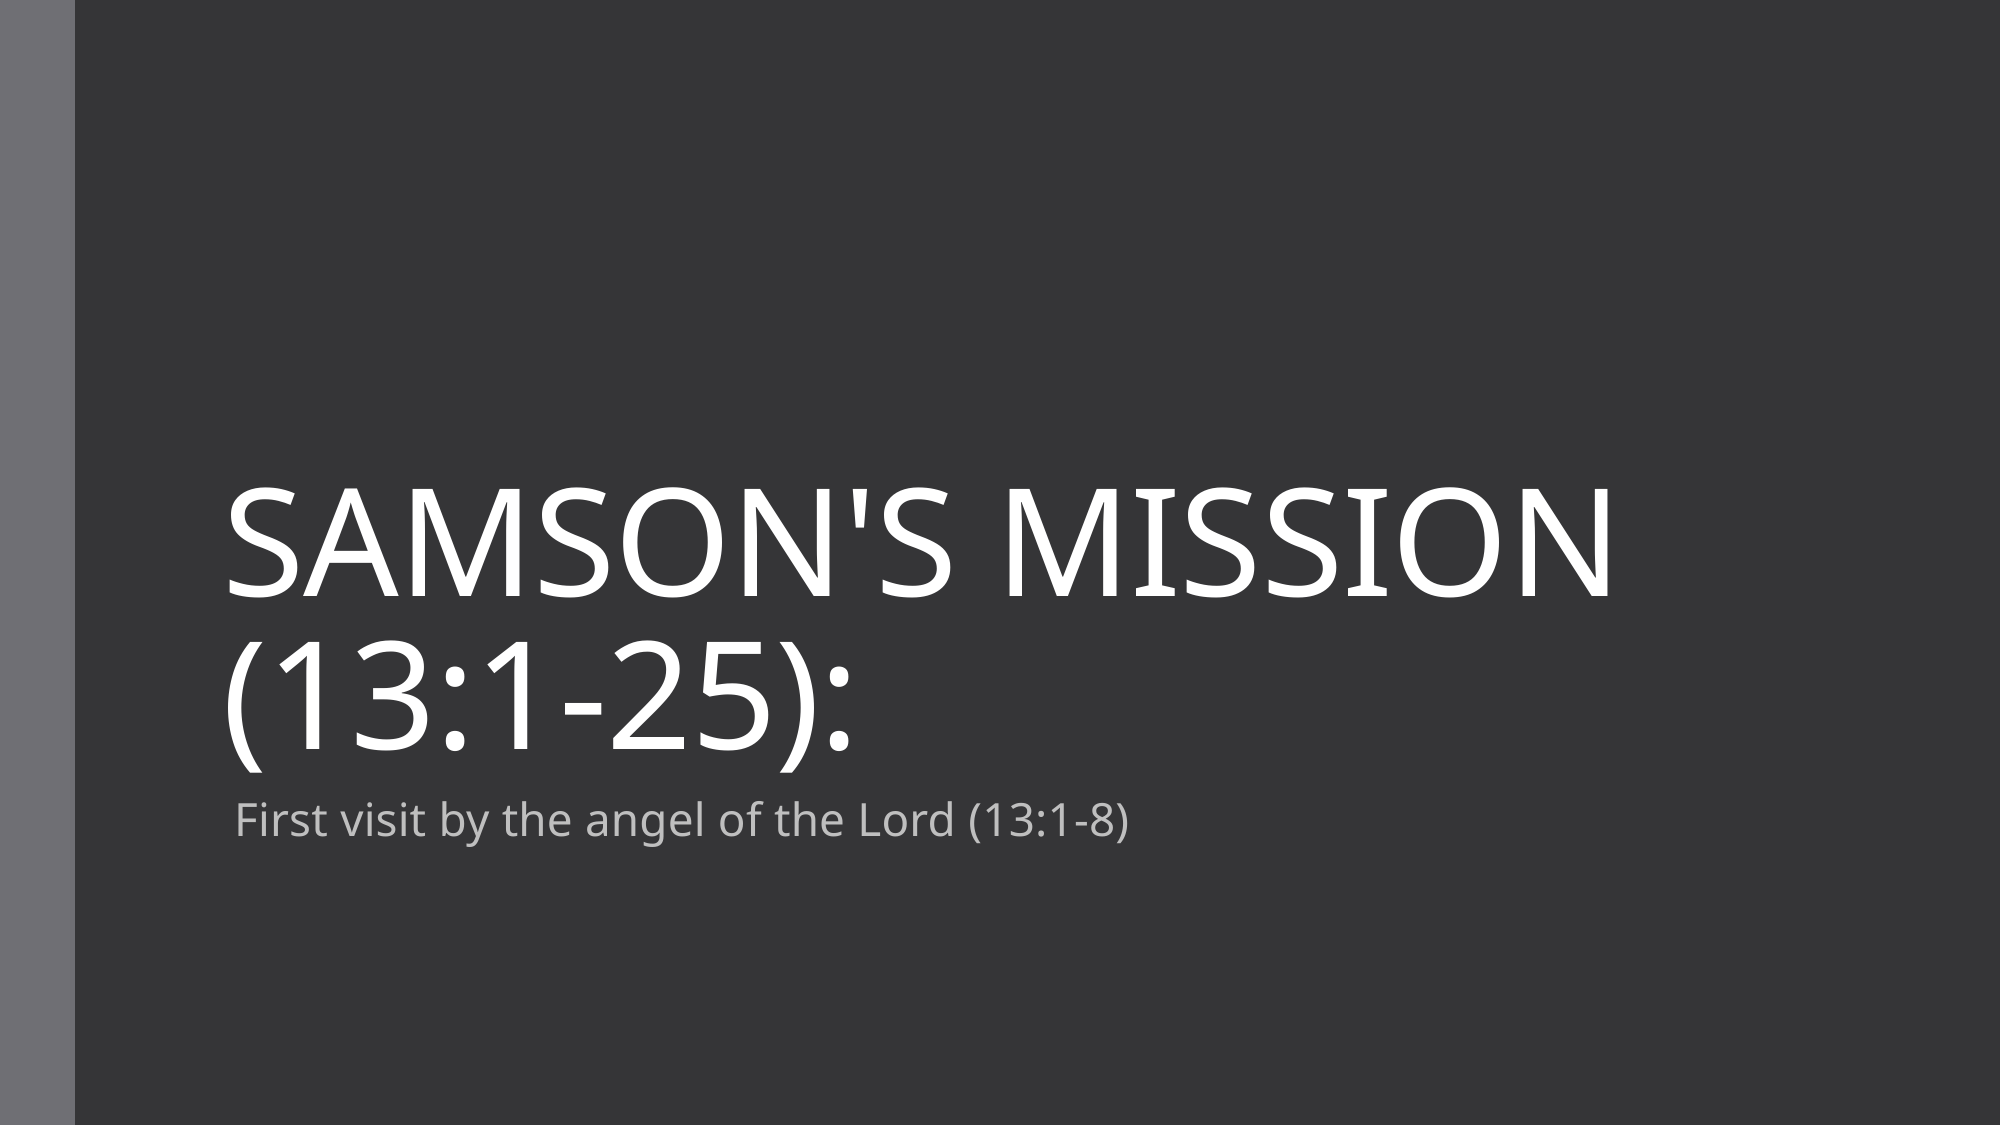

# SAMSON'S MISSION (13:1-25):
 First visit by the angel of the Lord (13:1-8)